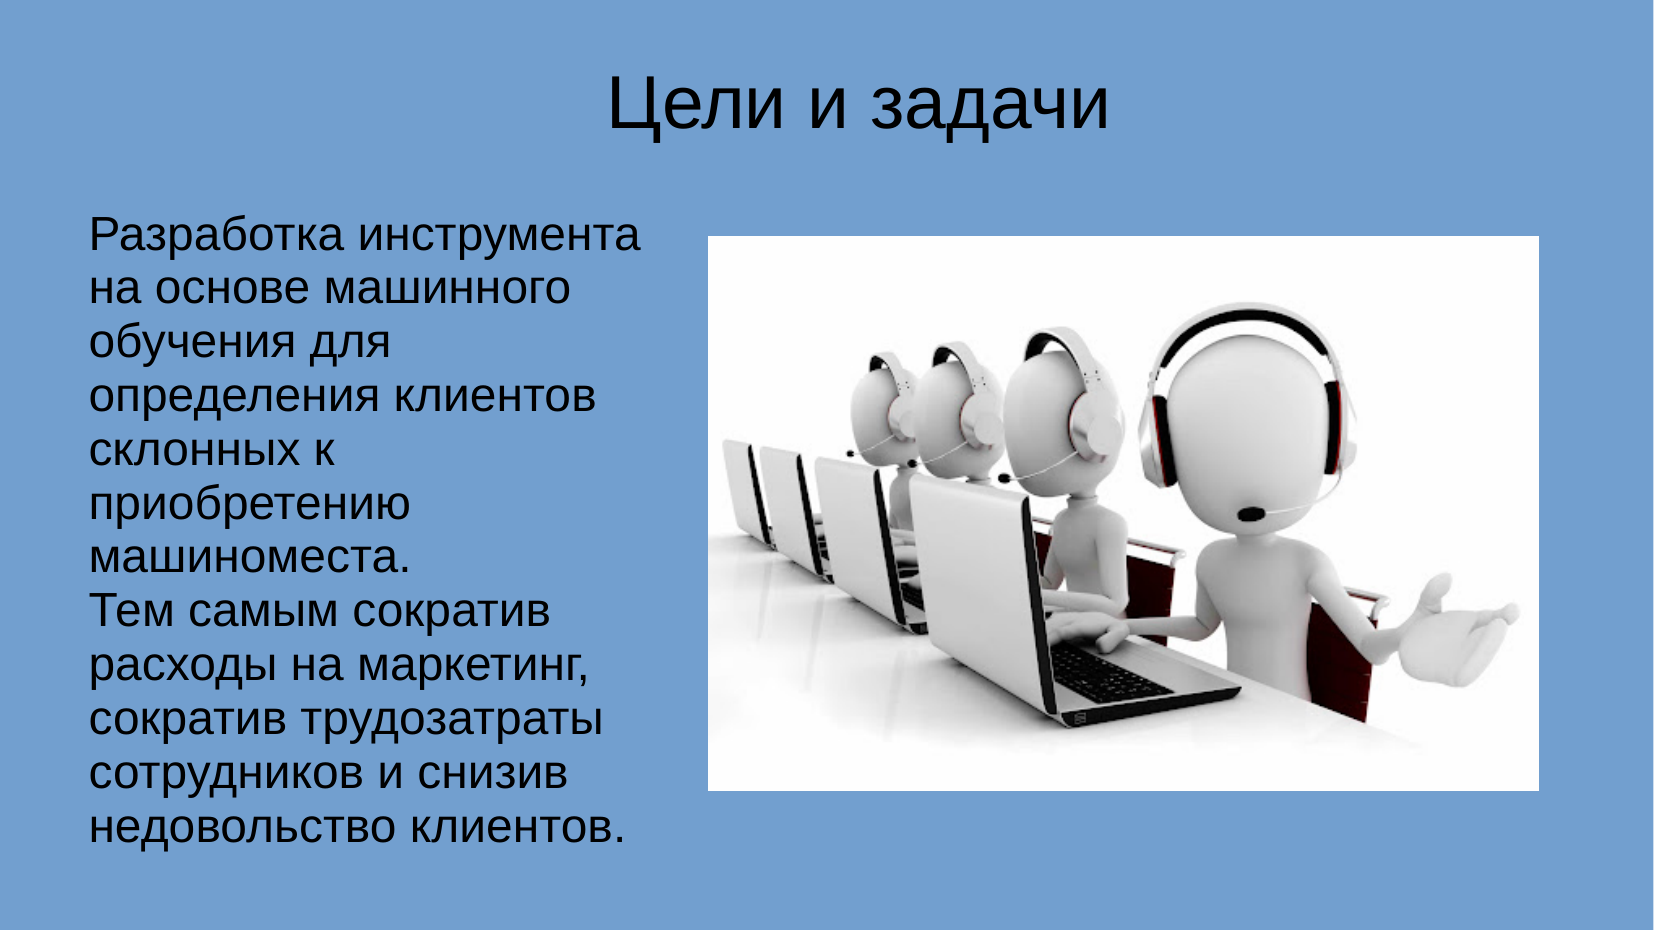

# Цели и задачи
Разработка инструмента на основе машинного обучения для определения клиентов склонных к приобретению машиноместа.
Тем самым сократив расходы на маркетинг, сократив трудозатраты сотрудников и снизив недовольство клиентов.